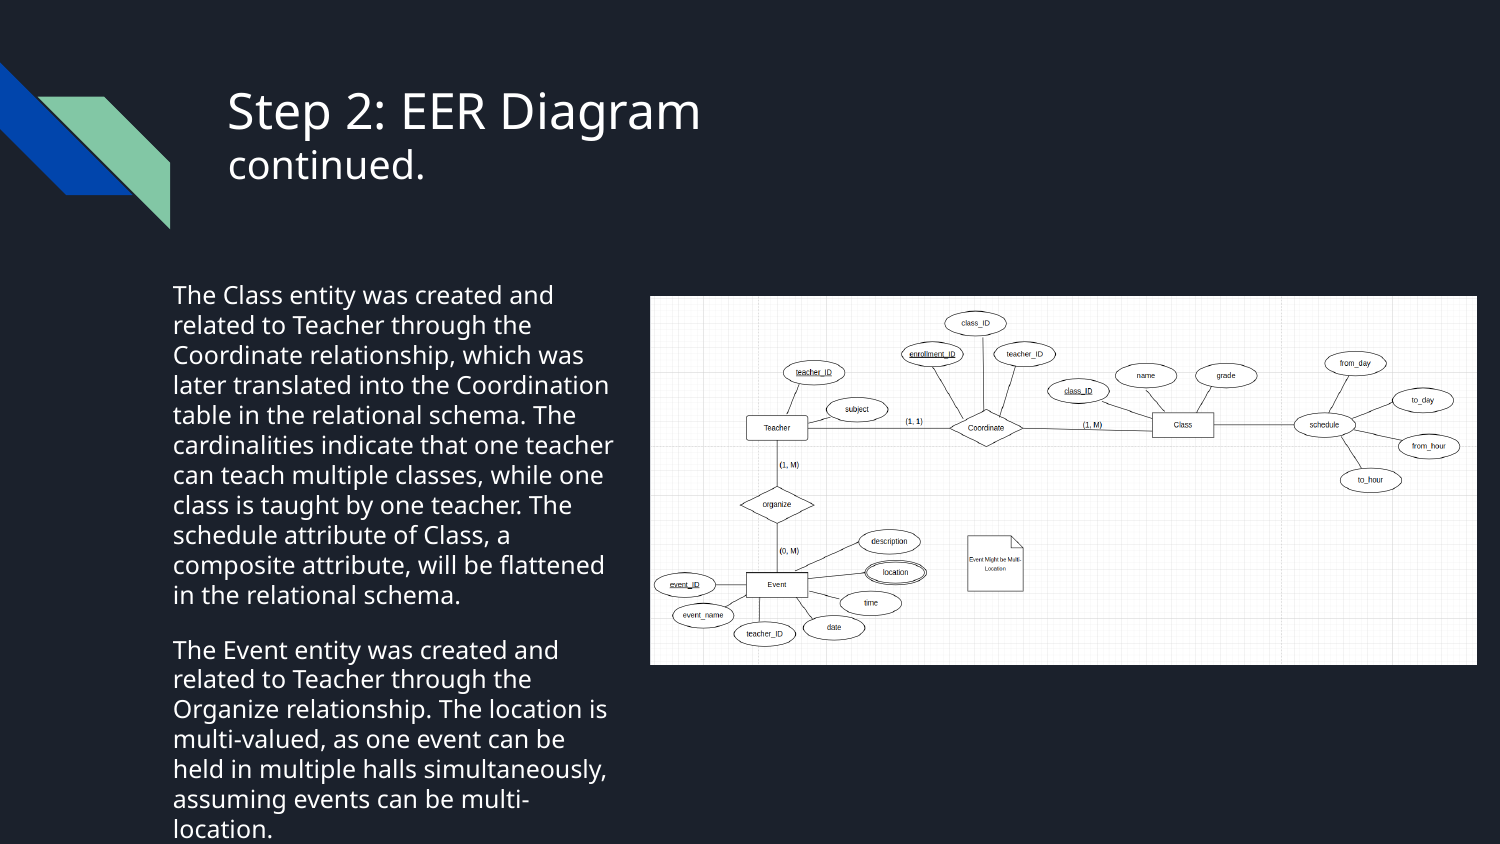

# Step 2: EER Diagram
continued.
The Class entity was created and related to Teacher through the Coordinate relationship, which was later translated into the Coordination table in the relational schema. The cardinalities indicate that one teacher can teach multiple classes, while one class is taught by one teacher. The schedule attribute of Class, a composite attribute, will be flattened in the relational schema.
The Event entity was created and related to Teacher through the Organize relationship. The location is multi-valued, as one event can be held in multiple halls simultaneously, assuming events can be multi-location.